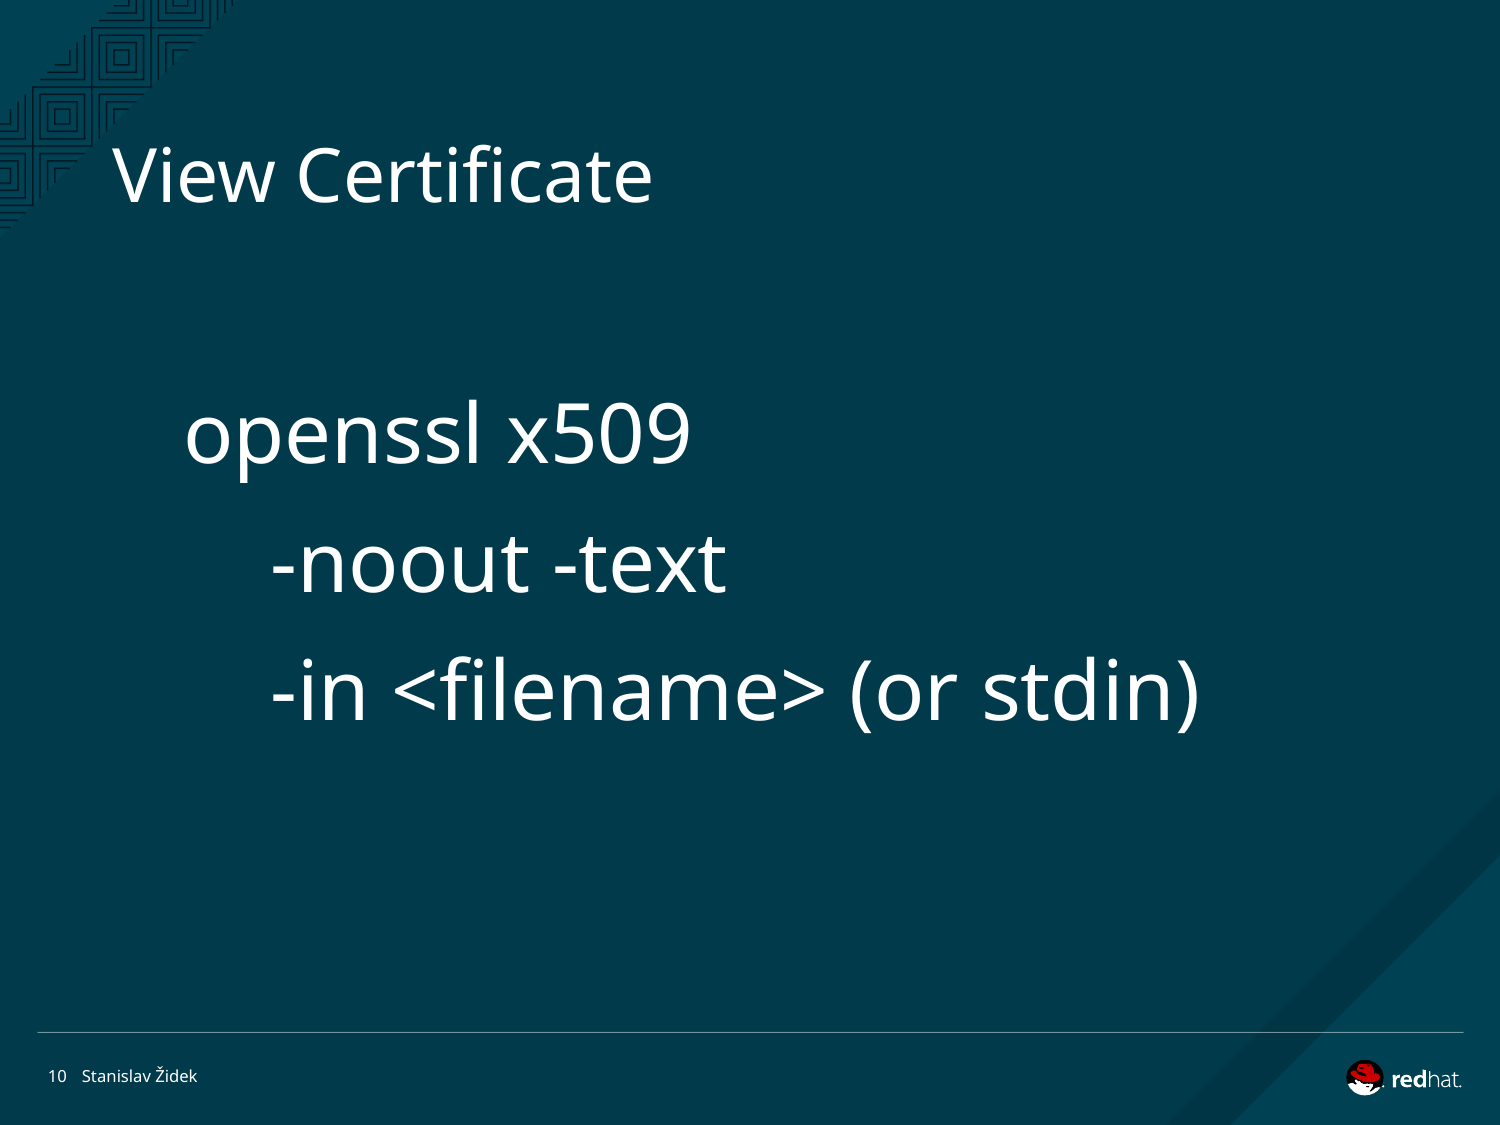

# View Certificate
openssl x509
 -noout -text
 -in <filename> (or stdin)
10
Stanislav Židek